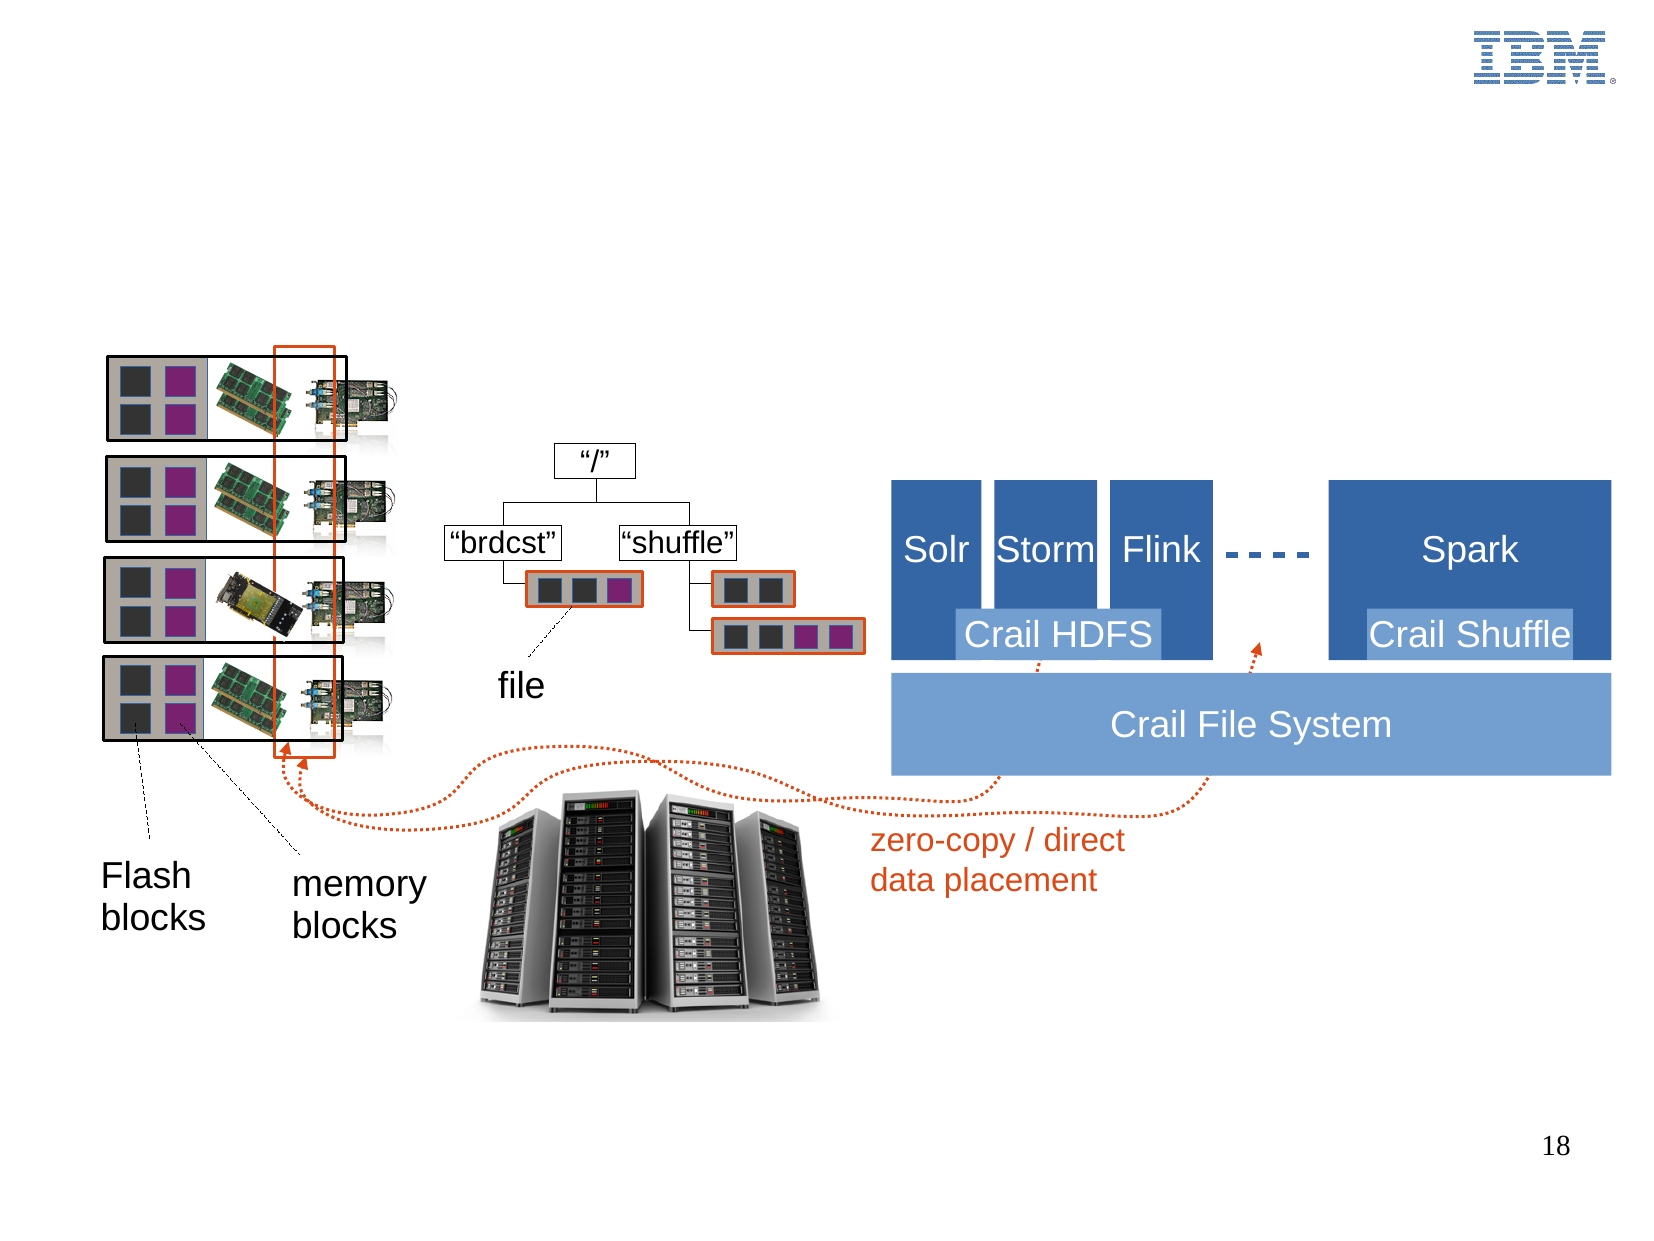

“/”
Solr
Storm
Flink
Spark
“brdcst”
“shuffle”
Crail HDFS
Crail Shuffle
file
Crail File System
zero-copy / direct data placement
Flash blocks
memory blocks
18